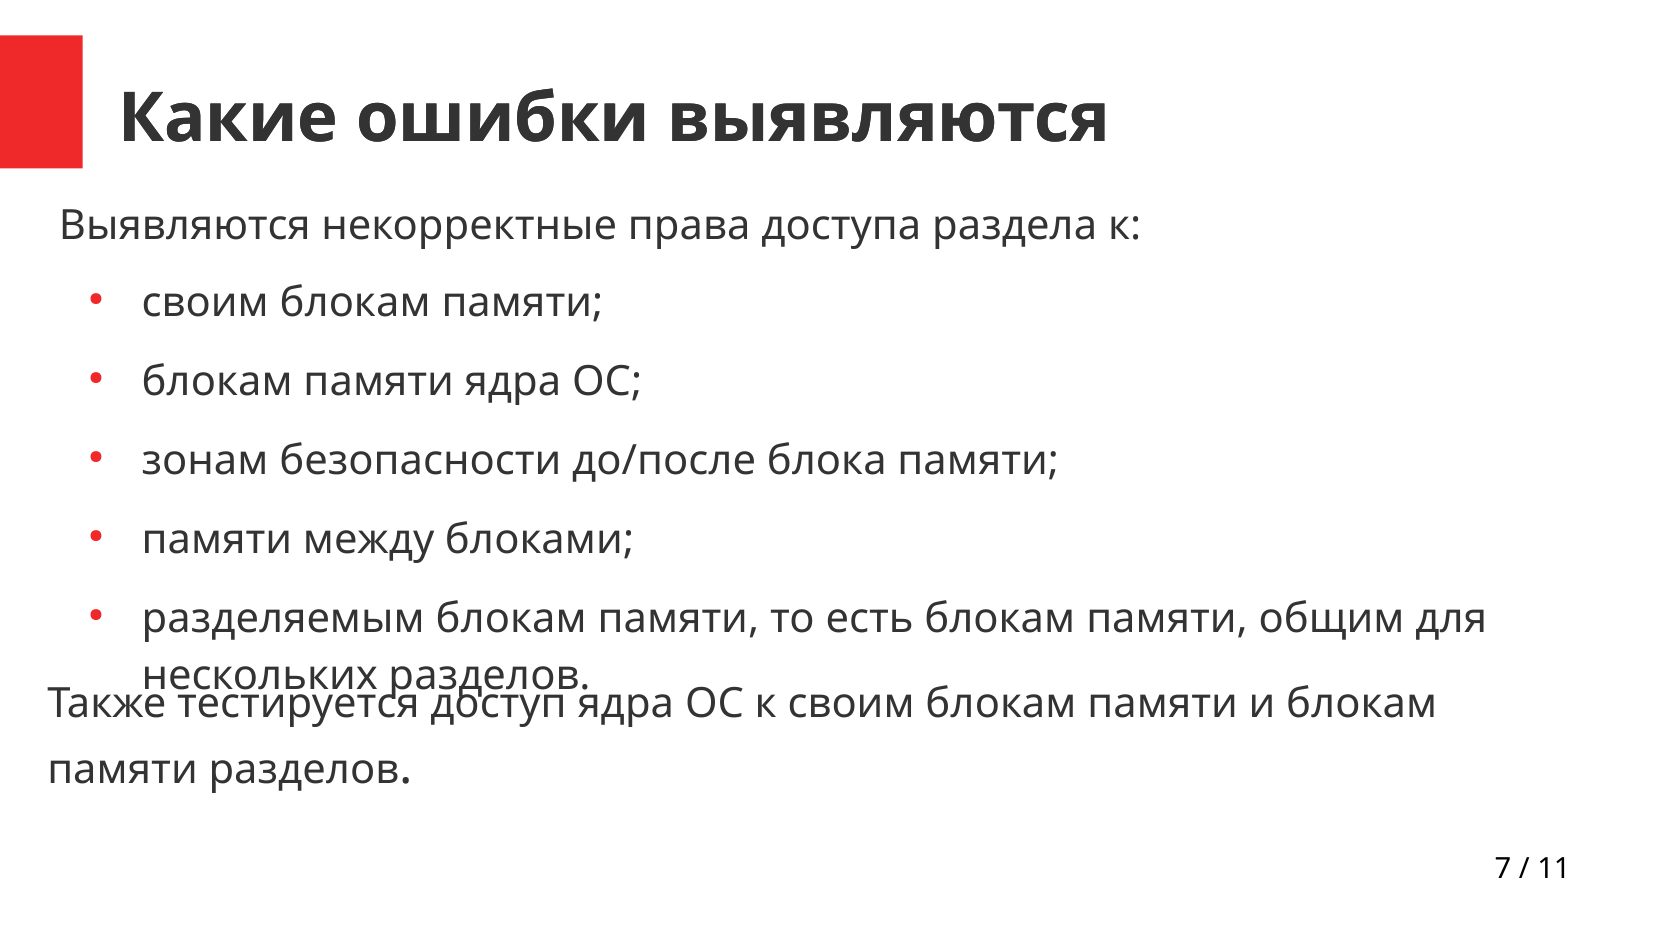

# Какие ошибки выявляются
Какие ошибки выявляются
Выявляются некорректные права доступа раздела к:
своим блокам памяти;
блокам памяти ядра ОС;
зонам безопасности до/после блока памяти;
памяти между блоками;
разделяемым блокам памяти, то есть блокам памяти, общим для нескольких разделов.
Также тестируется доступ ядра ОС к своим блокам памяти и блокам памяти разделов.
7